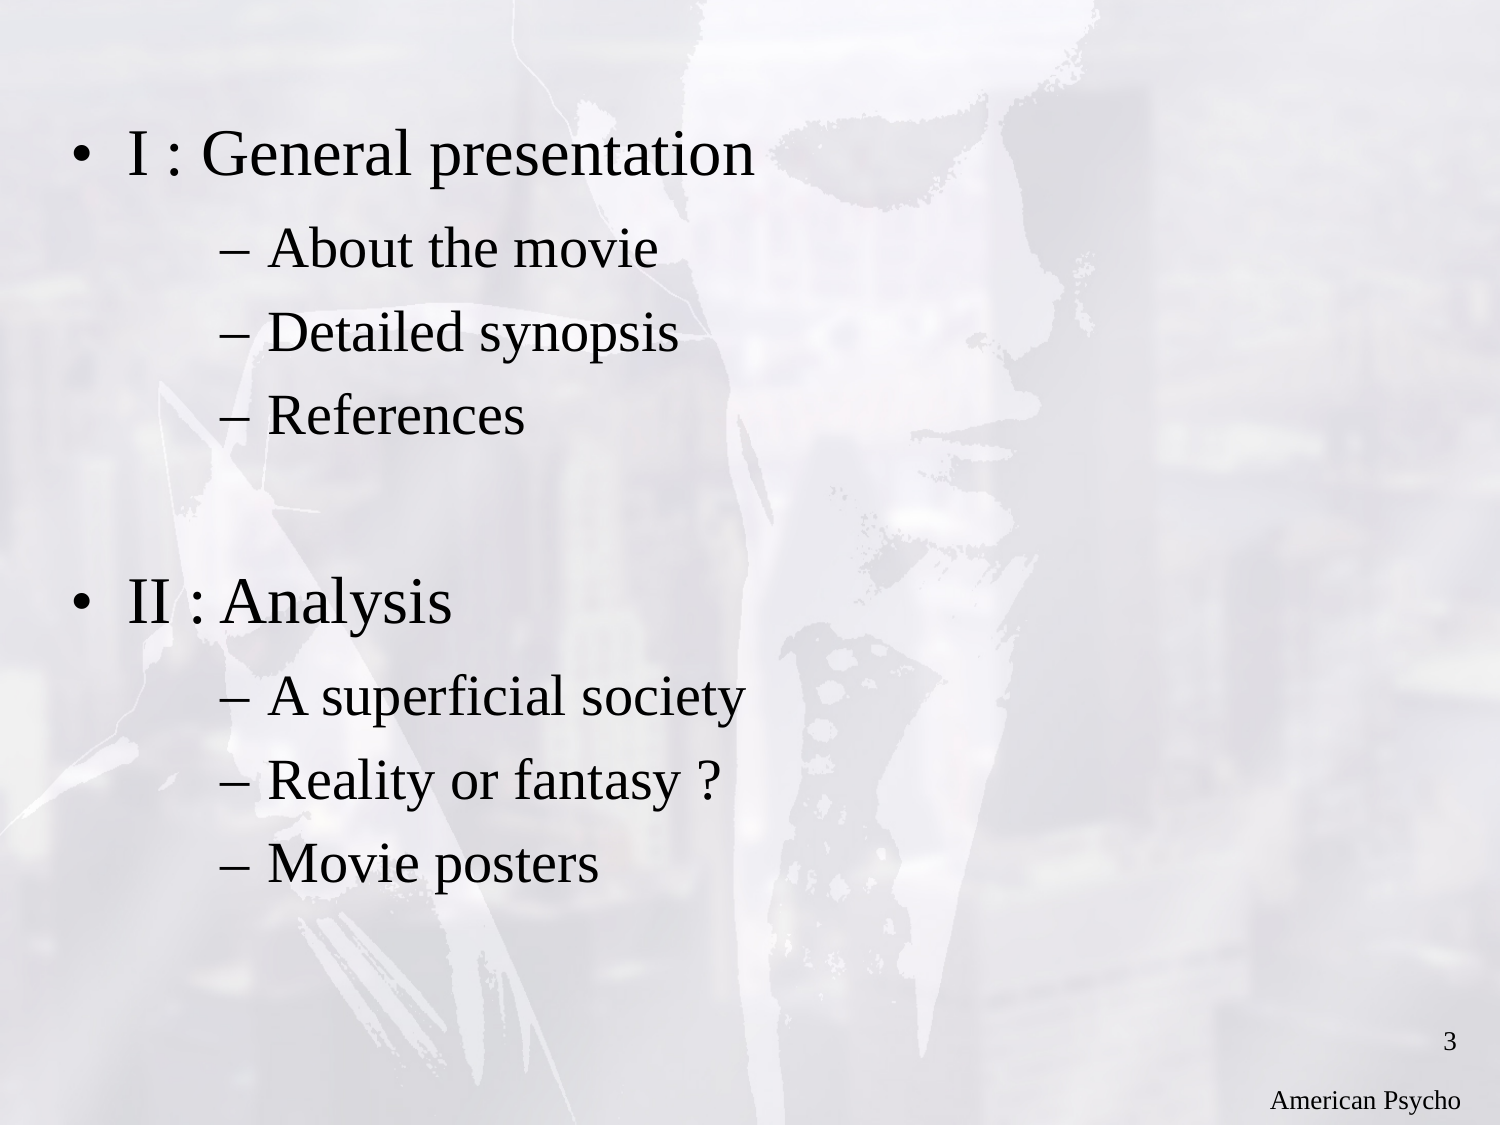

# I : General presentation
About the movie
Detailed synopsis
References
II : Analysis
A superficial society
Reality or fantasy ?
Movie posters
3
American Psycho